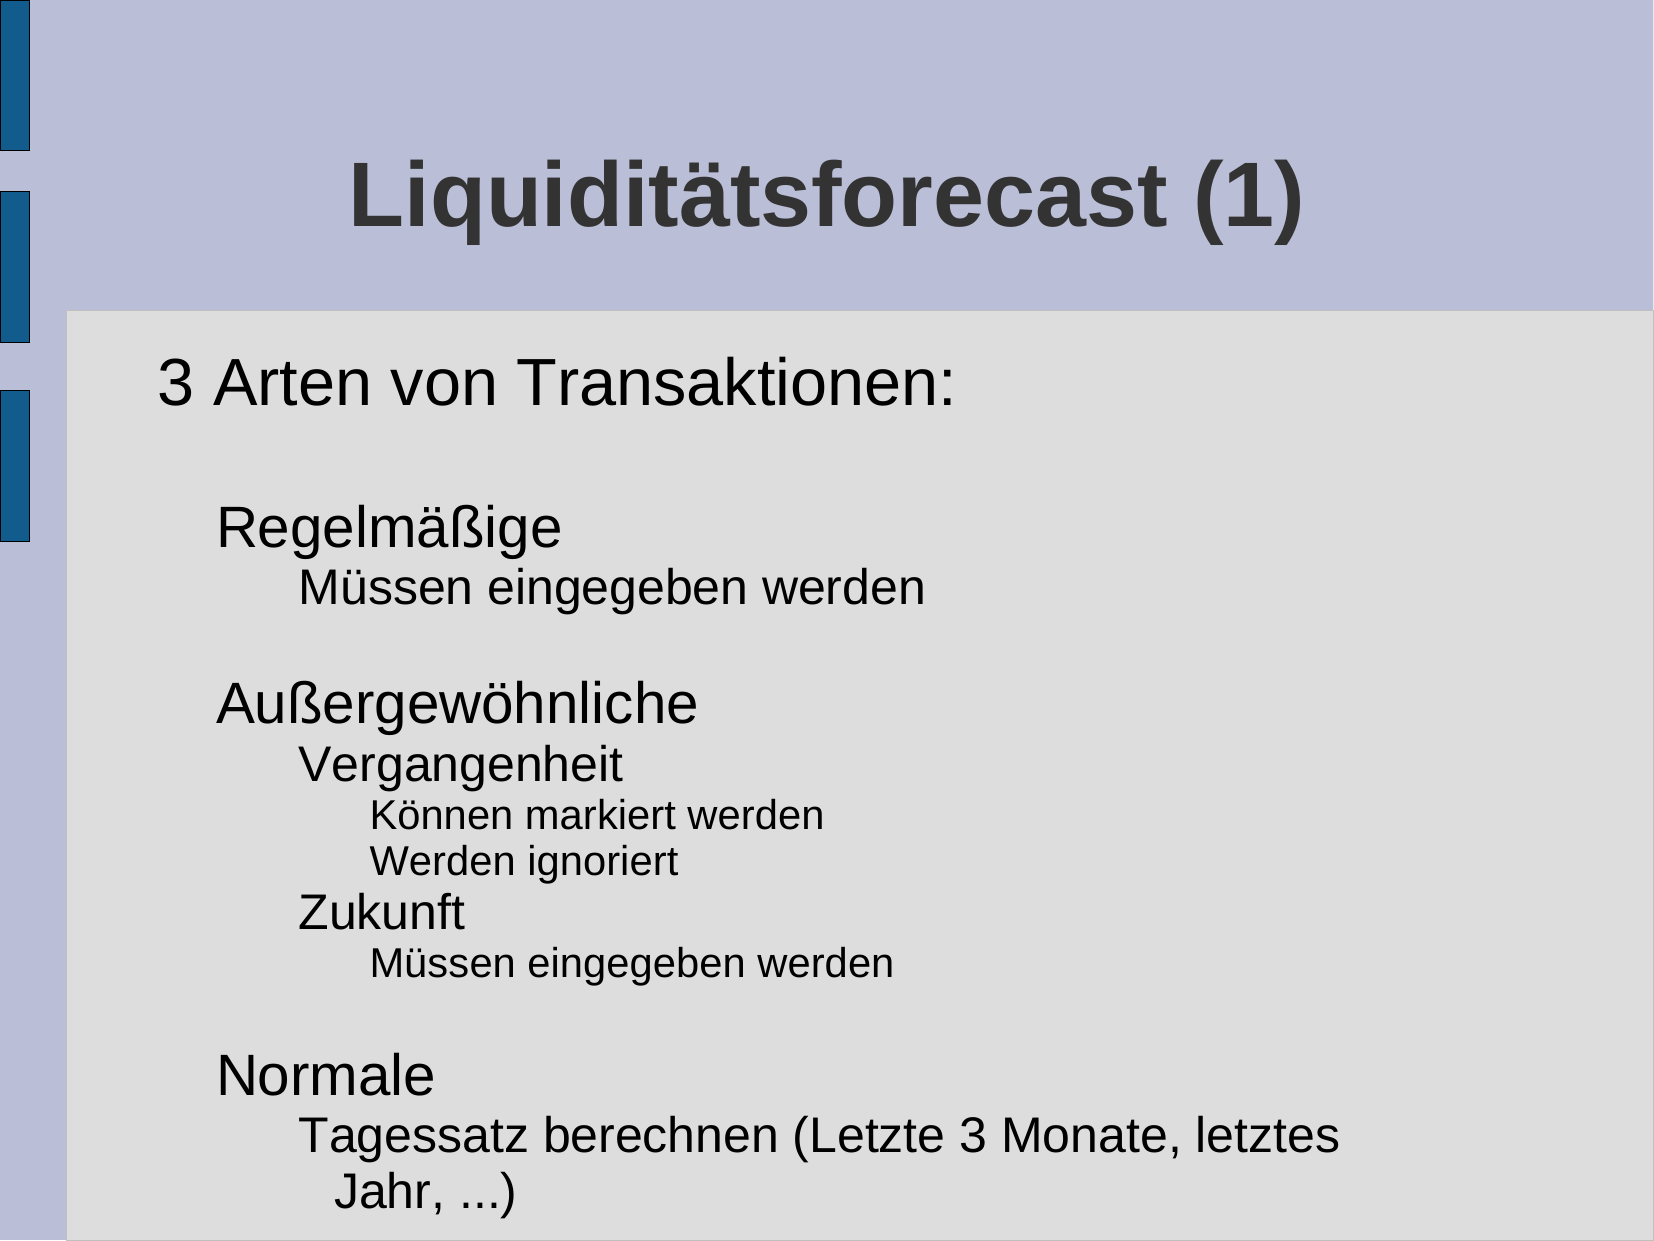

# Liquiditätsforecast (1)
 3 Arten von Transaktionen:
Regelmäßige
Müssen eingegeben werden
Außergewöhnliche
Vergangenheit
Können markiert werden
Werden ignoriert
Zukunft
Müssen eingegeben werden
Normale
Tagessatz berechnen (Letzte 3 Monate, letztes Jahr, ...)